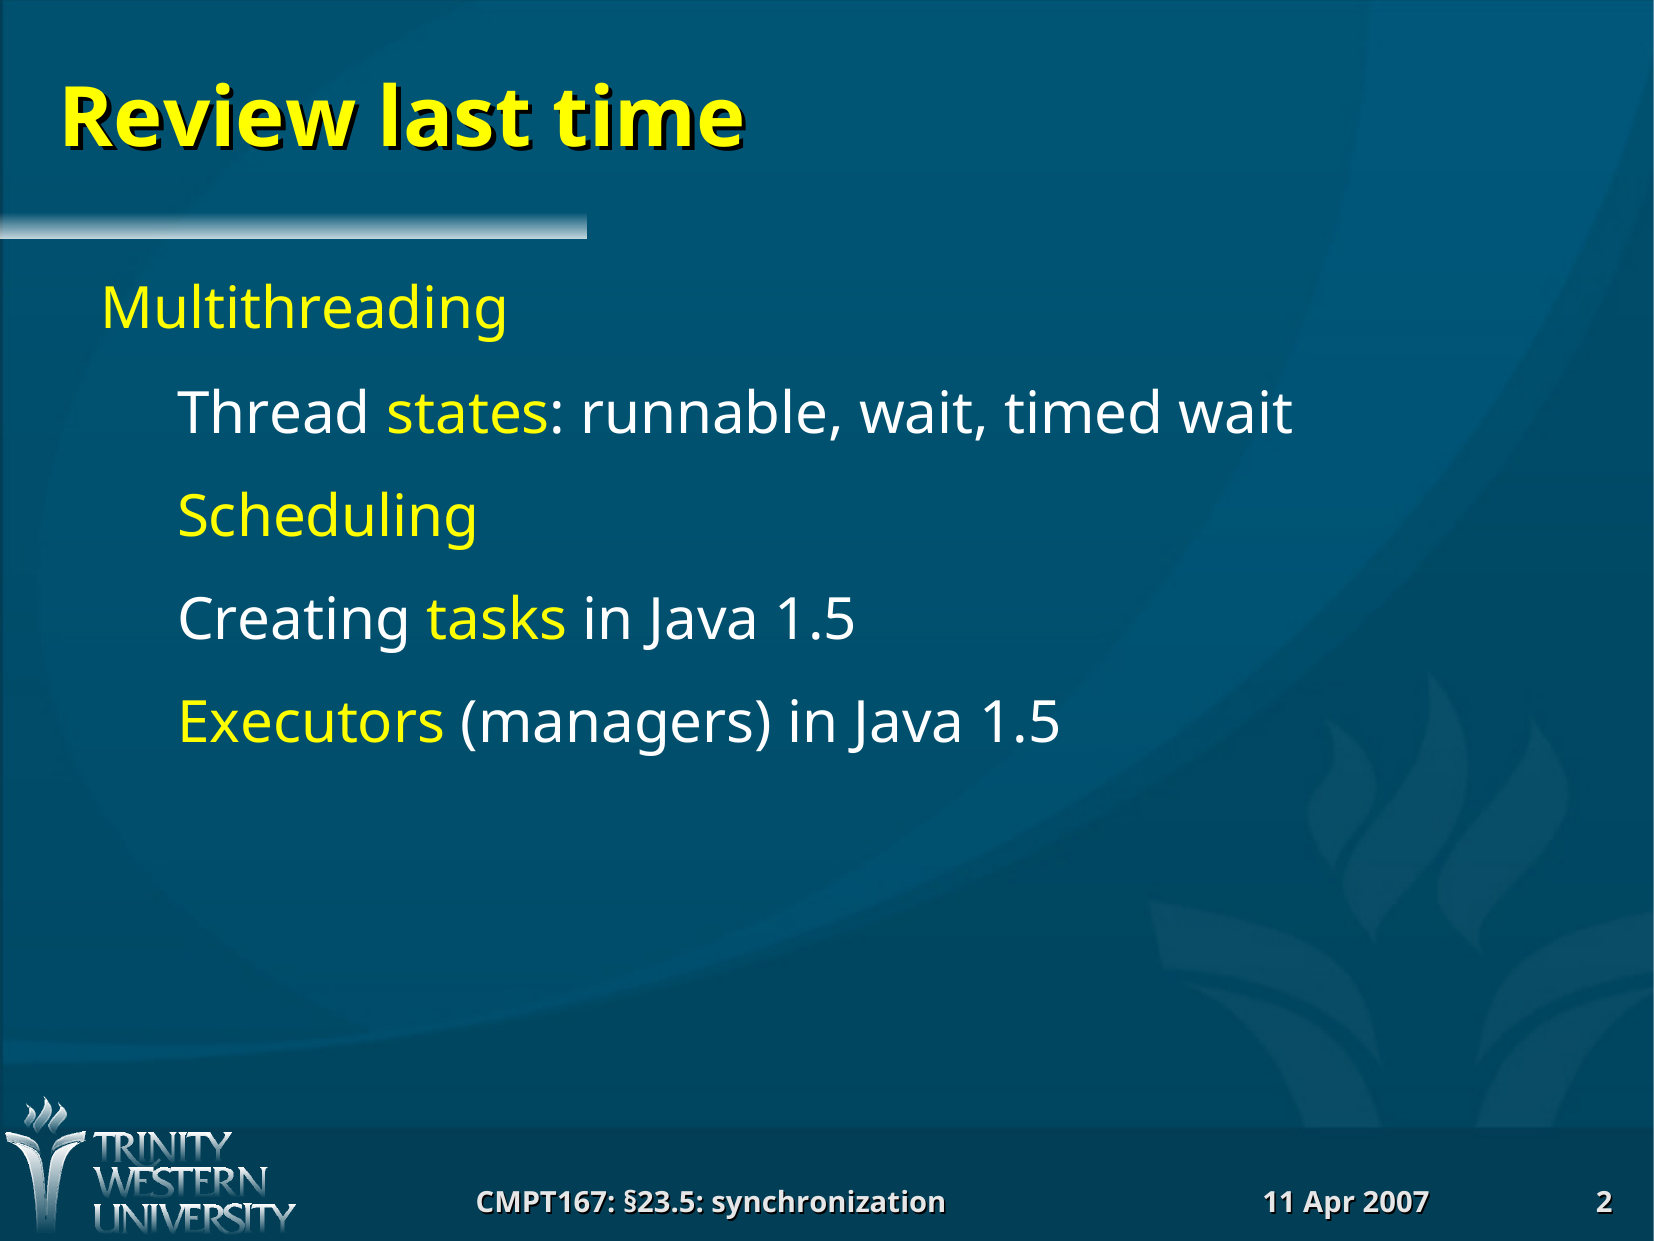

# Review last time
Multithreading
Thread states: runnable, wait, timed wait
Scheduling
Creating tasks in Java 1.5
Executors (managers) in Java 1.5
CMPT167: §23.5: synchronization
11 Apr 2007
2